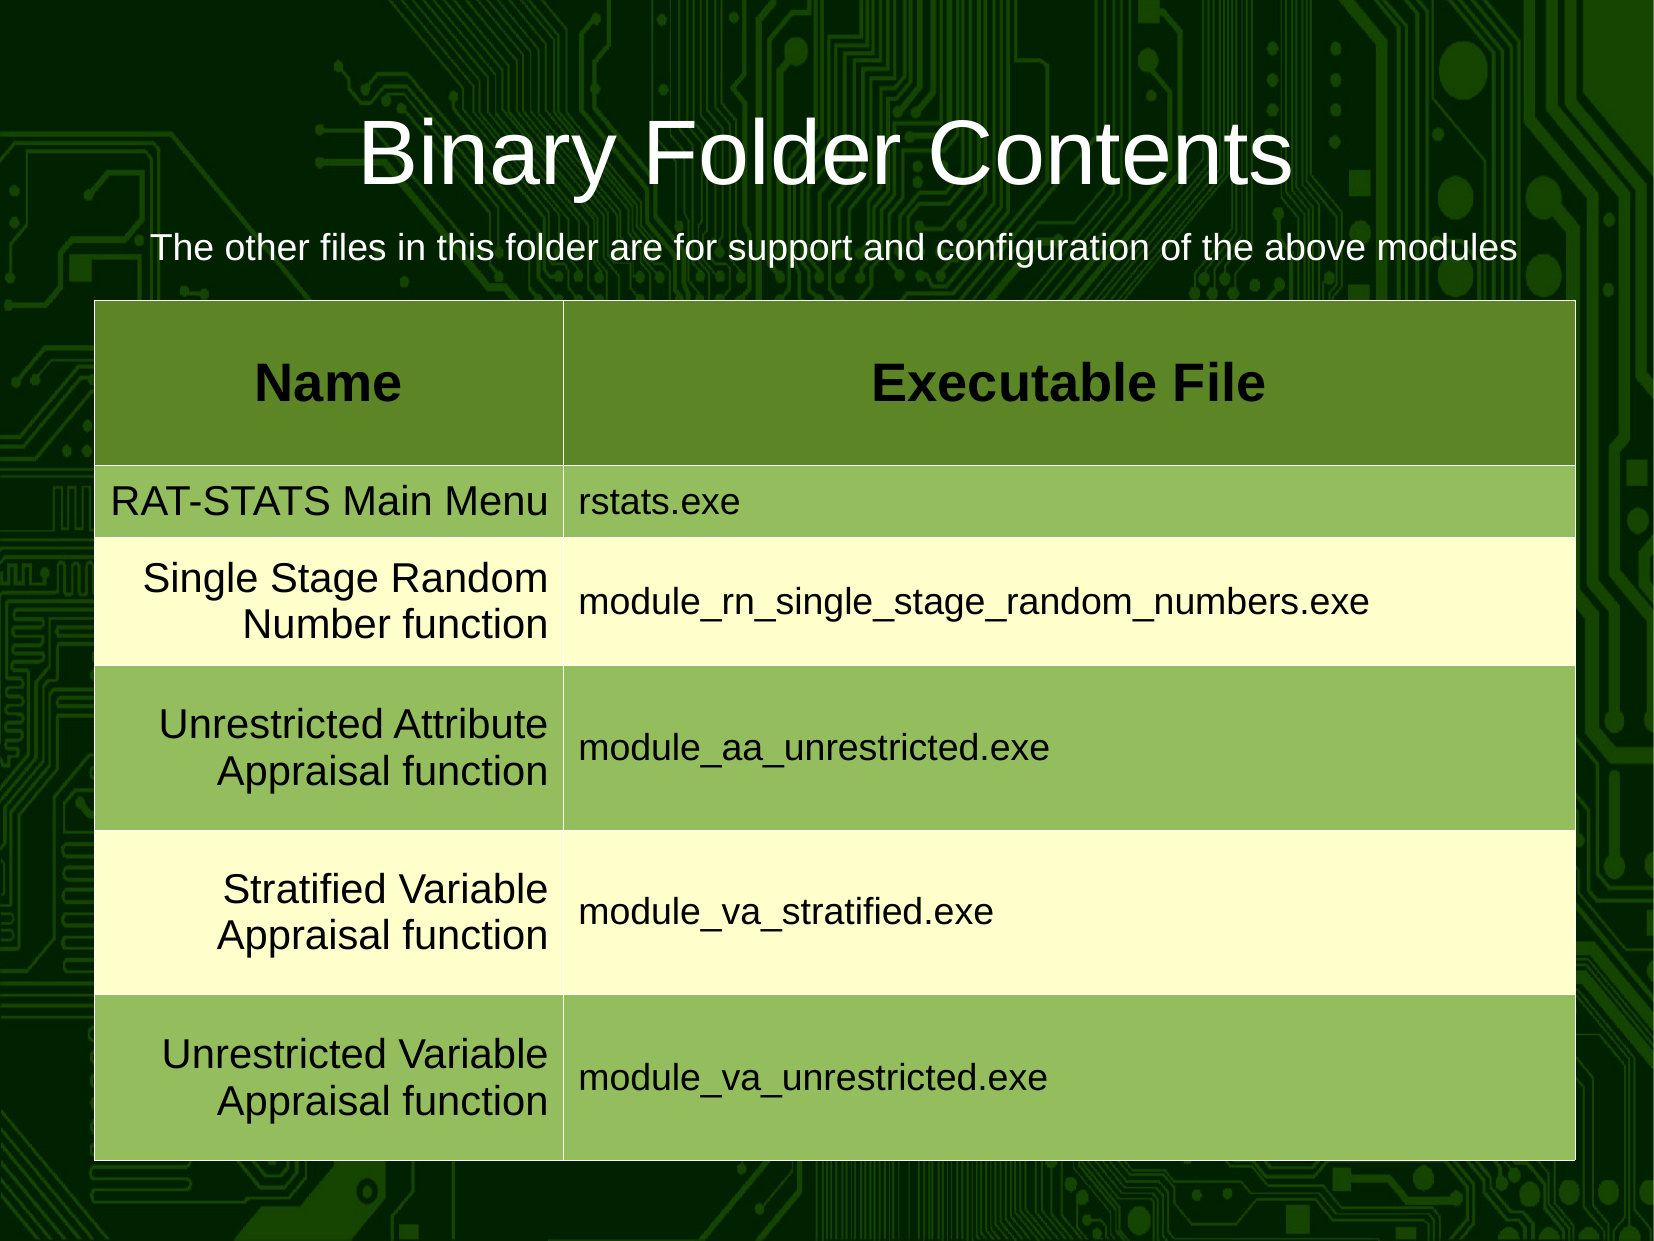

# Binary Folder Contents
The other files in this folder are for support and configuration of the above modules
| Name | Executable File |
| --- | --- |
| RAT-STATS Main Menu | rstats.exe |
| Single Stage Random Number function | module\_rn\_single\_stage\_random\_numbers.exe |
| Unrestricted Attribute Appraisal function | module\_aa\_unrestricted.exe |
| Stratified Variable Appraisal function | module\_va\_stratified.exe |
| Unrestricted Variable Appraisal function | module\_va\_unrestricted.exe |